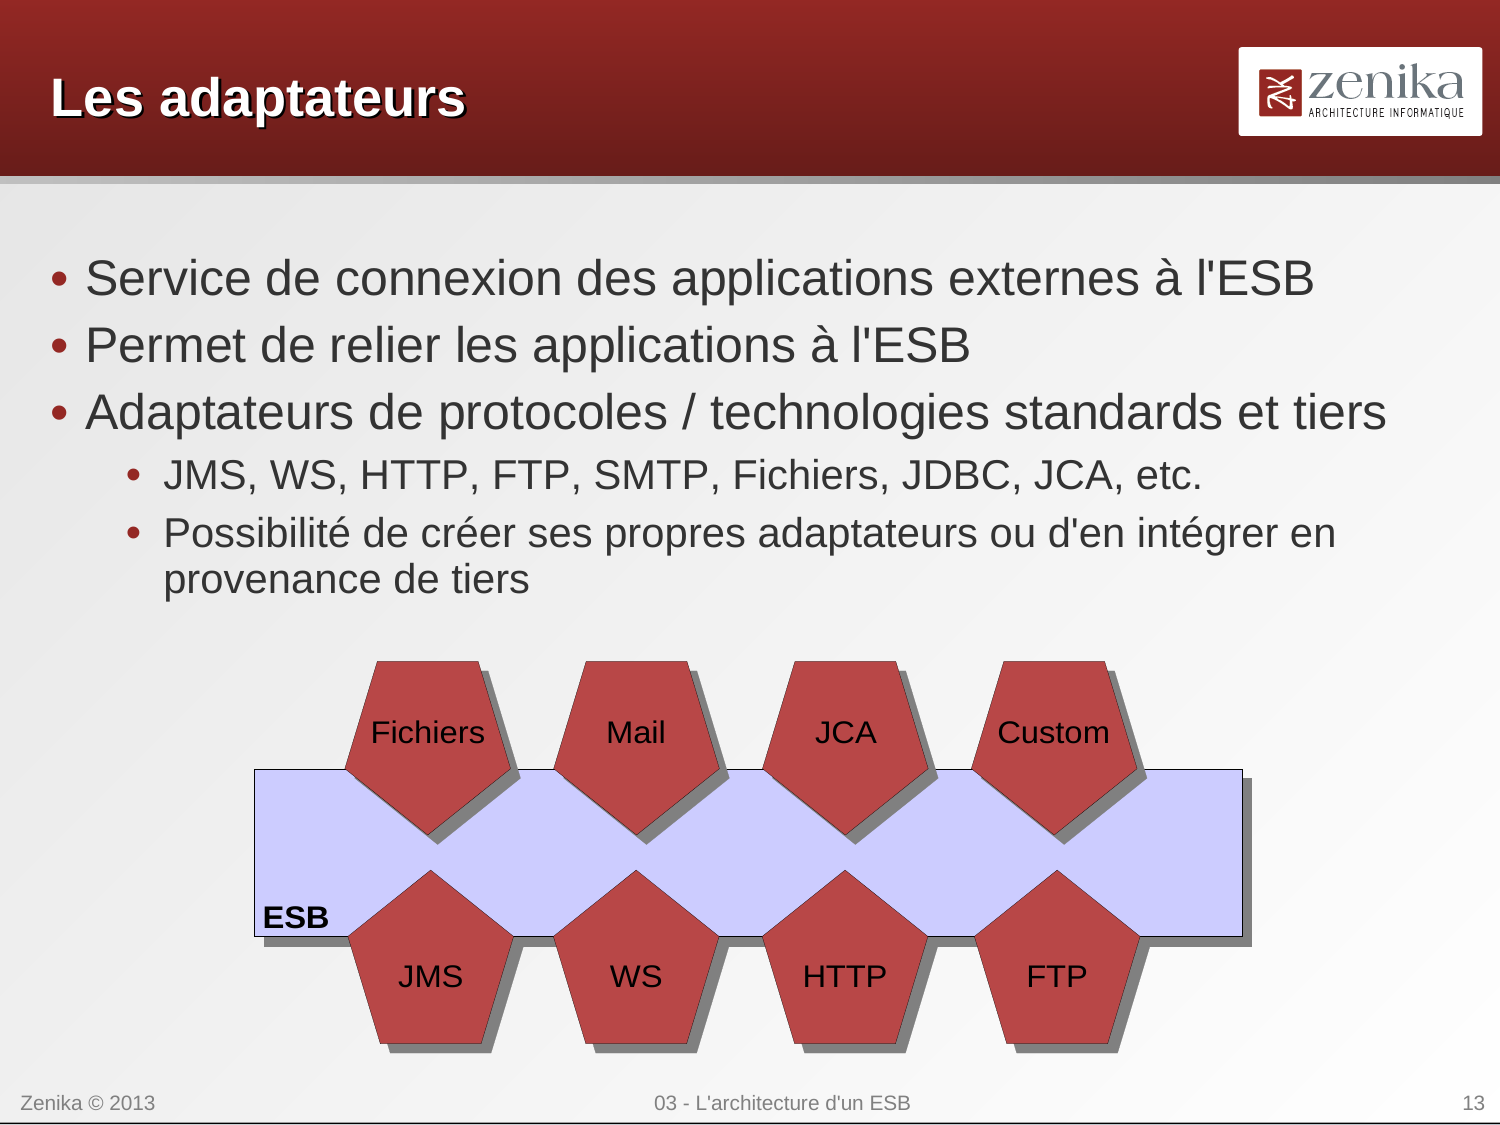

# Les adaptateurs
Service de connexion des applications externes à l'ESB
Permet de relier les applications à l'ESB
Adaptateurs de protocoles / technologies standards et tiers
JMS, WS, HTTP, FTP, SMTP, Fichiers, JDBC, JCA, etc.
Possibilité de créer ses propres adaptateurs ou d'en intégrer en provenance de tiers